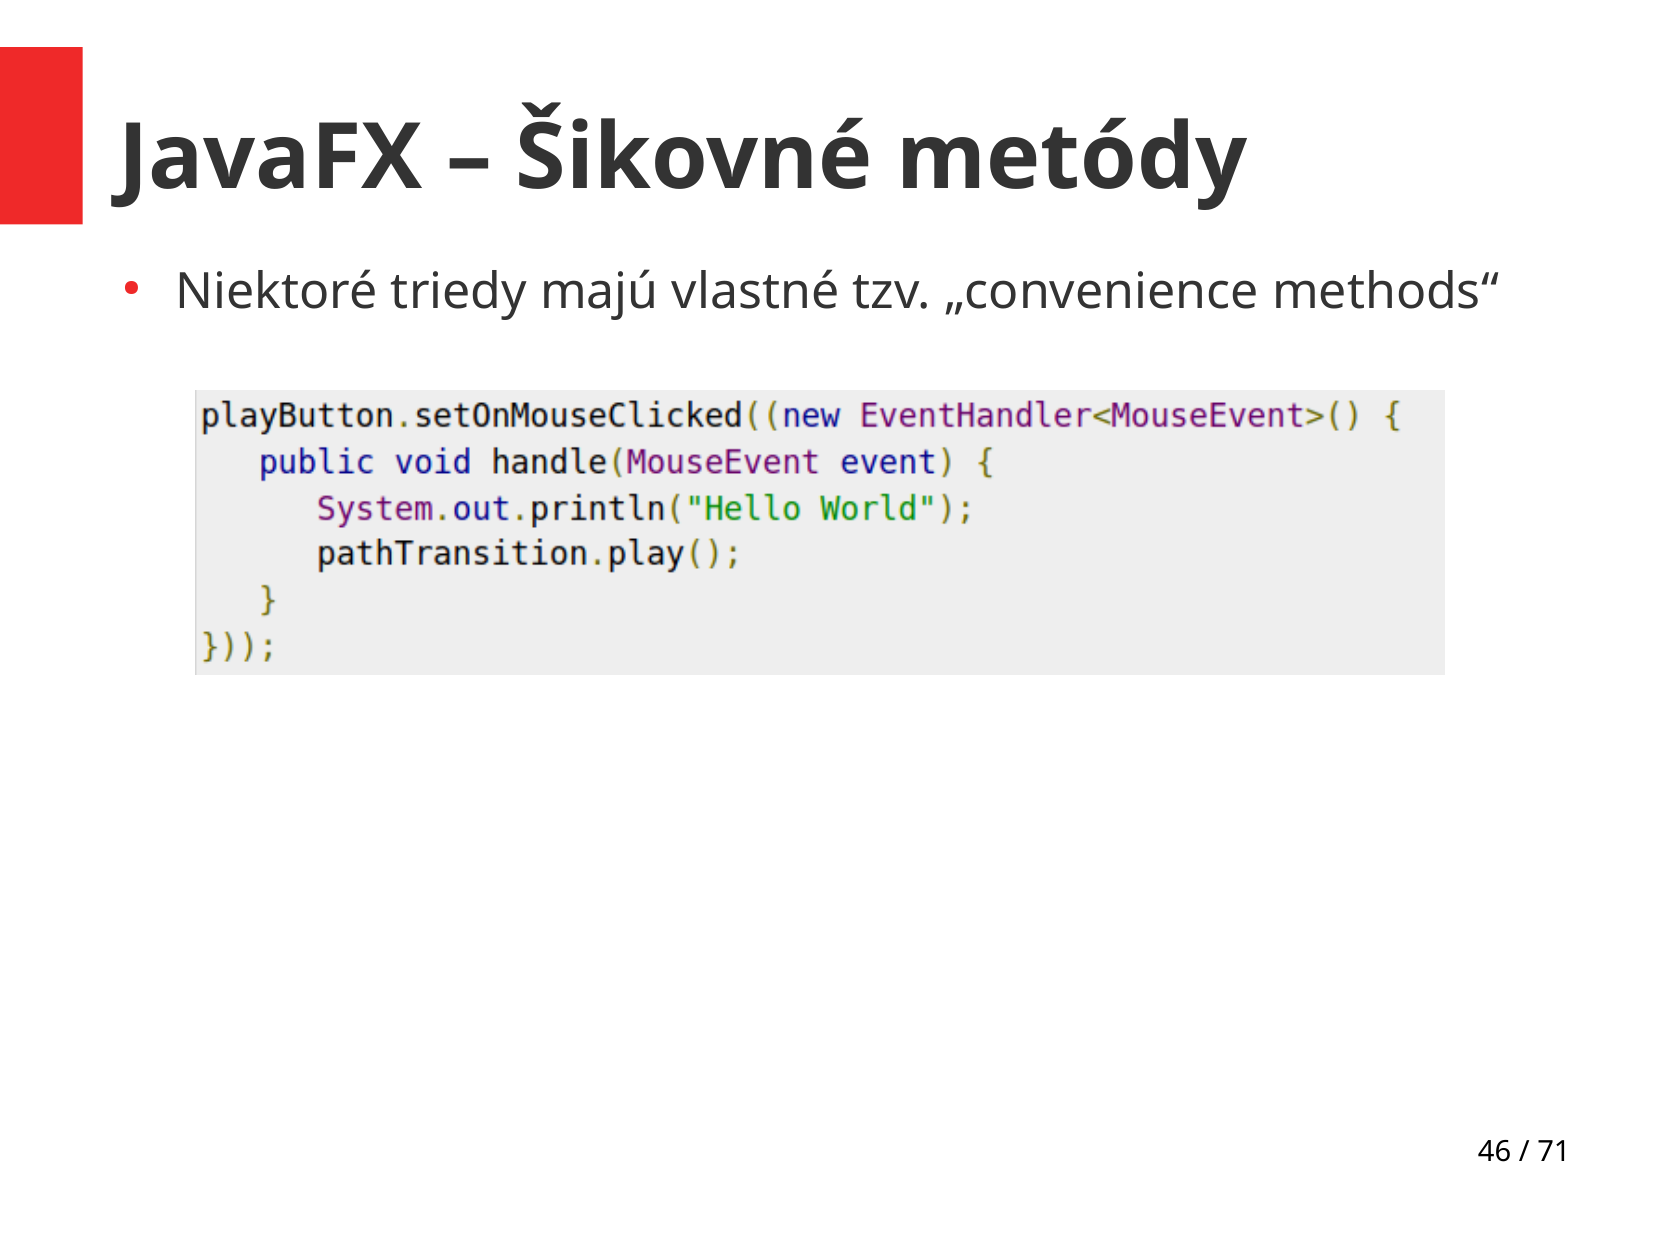

# JavaFX – Šikovné metódy
Niektoré triedy majú vlastné tzv. „convenience methods“
46